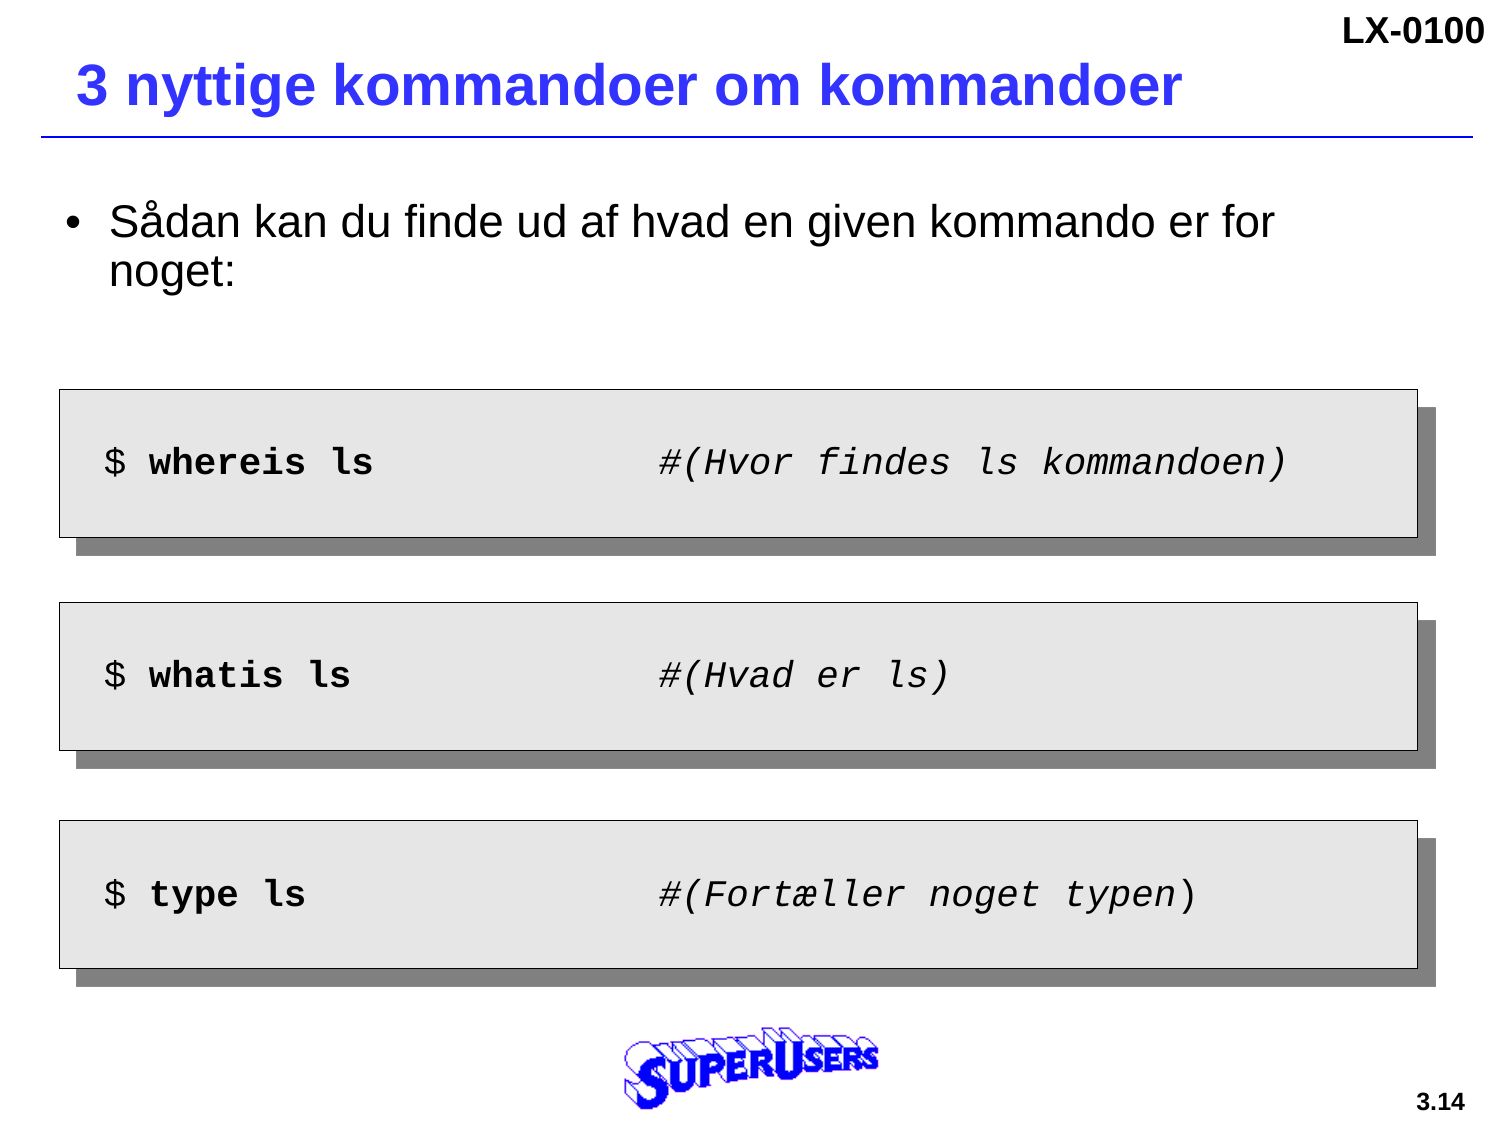

# 3 nyttige kommandoer om kommandoer
Sådan kan du finde ud af hvad en given kommando er for noget:
 $ whereis ls 		#(Hvor findes ls kommandoen)
 $ whatis ls 		#(Hvad er ls)
 $ type ls 			#(Fortæller noget typen)